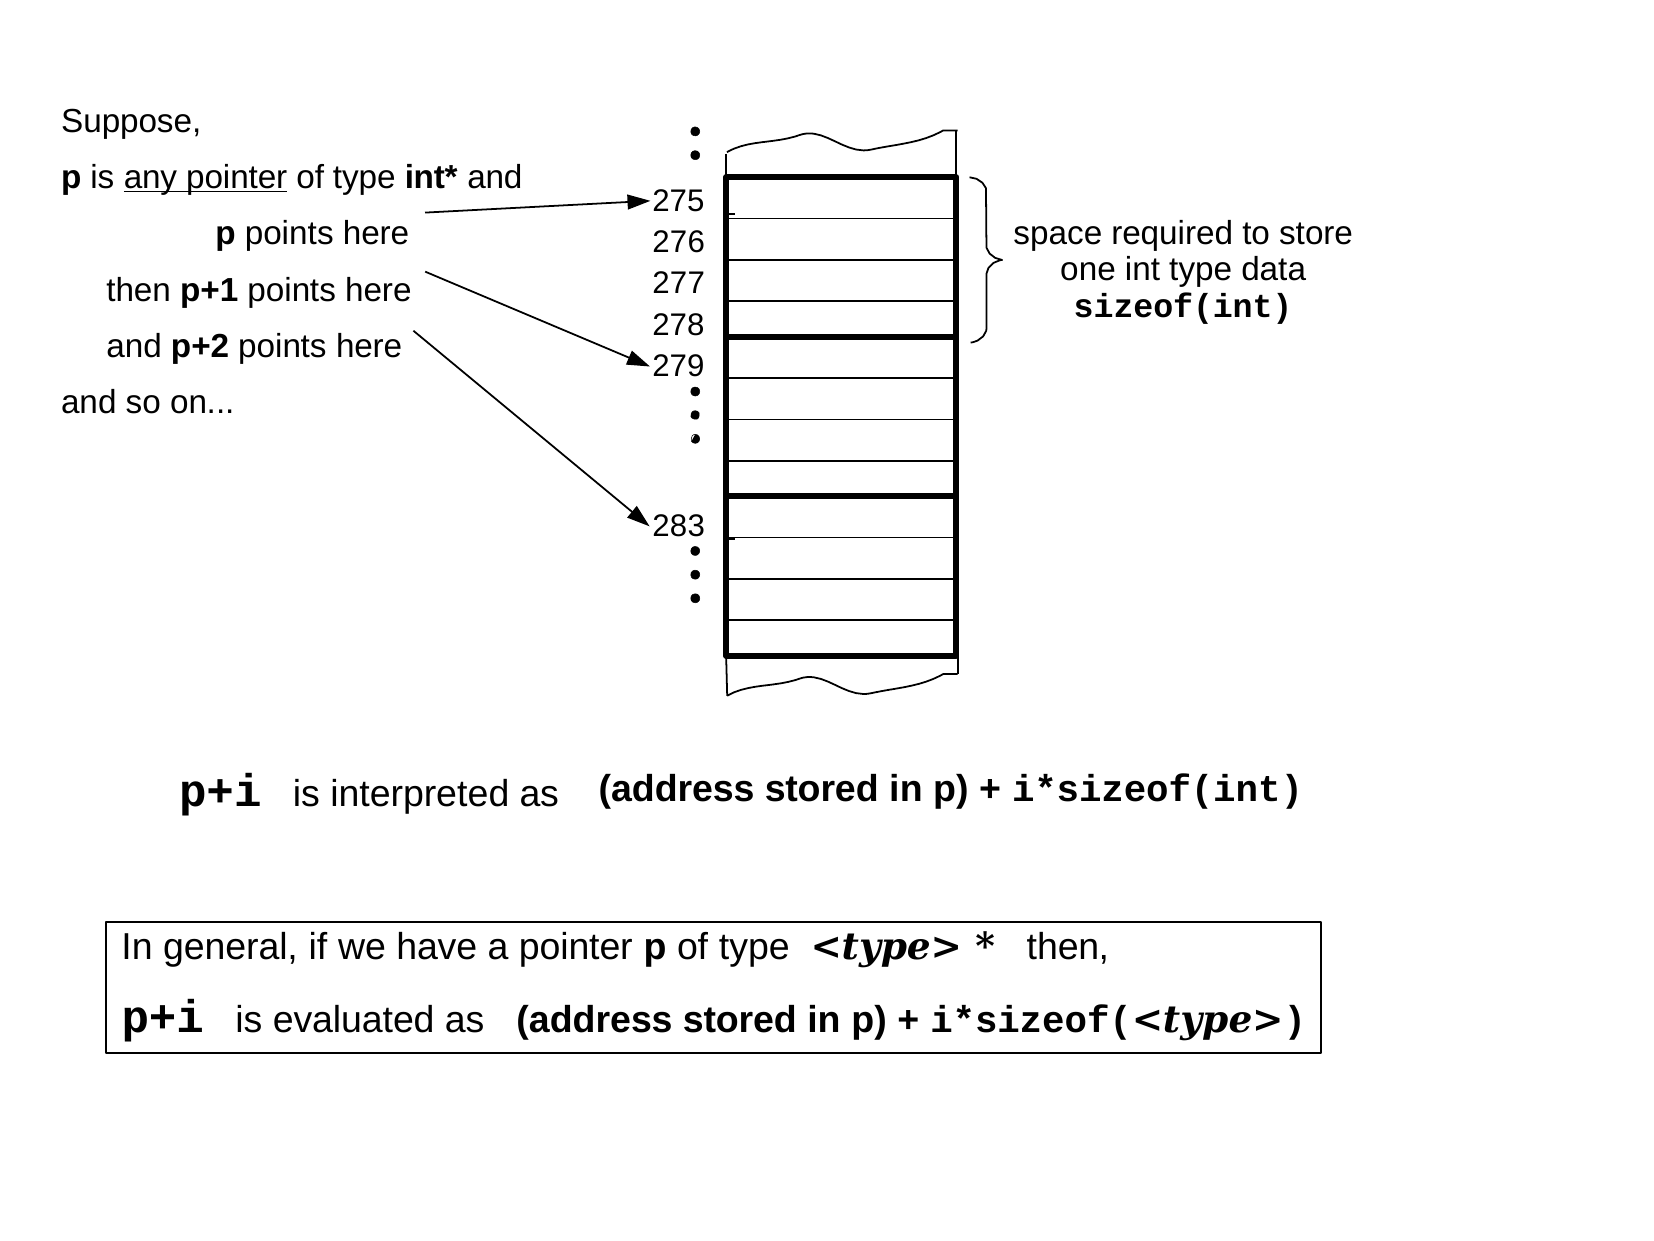

Suppose,
p is any pointer of type int* and
 p points here
 then p+1 points here
 and p+2 points here
and so on...
275
space required to store one int type data sizeof(int)
276
277
278
279
283
p+i	is interpreted as
(address stored in p) + i*sizeof(int)
In general, if we have a pointer p of type	<type> *	then,
p+i	is evaluated as	(address stored in p) + i*sizeof(<type>)